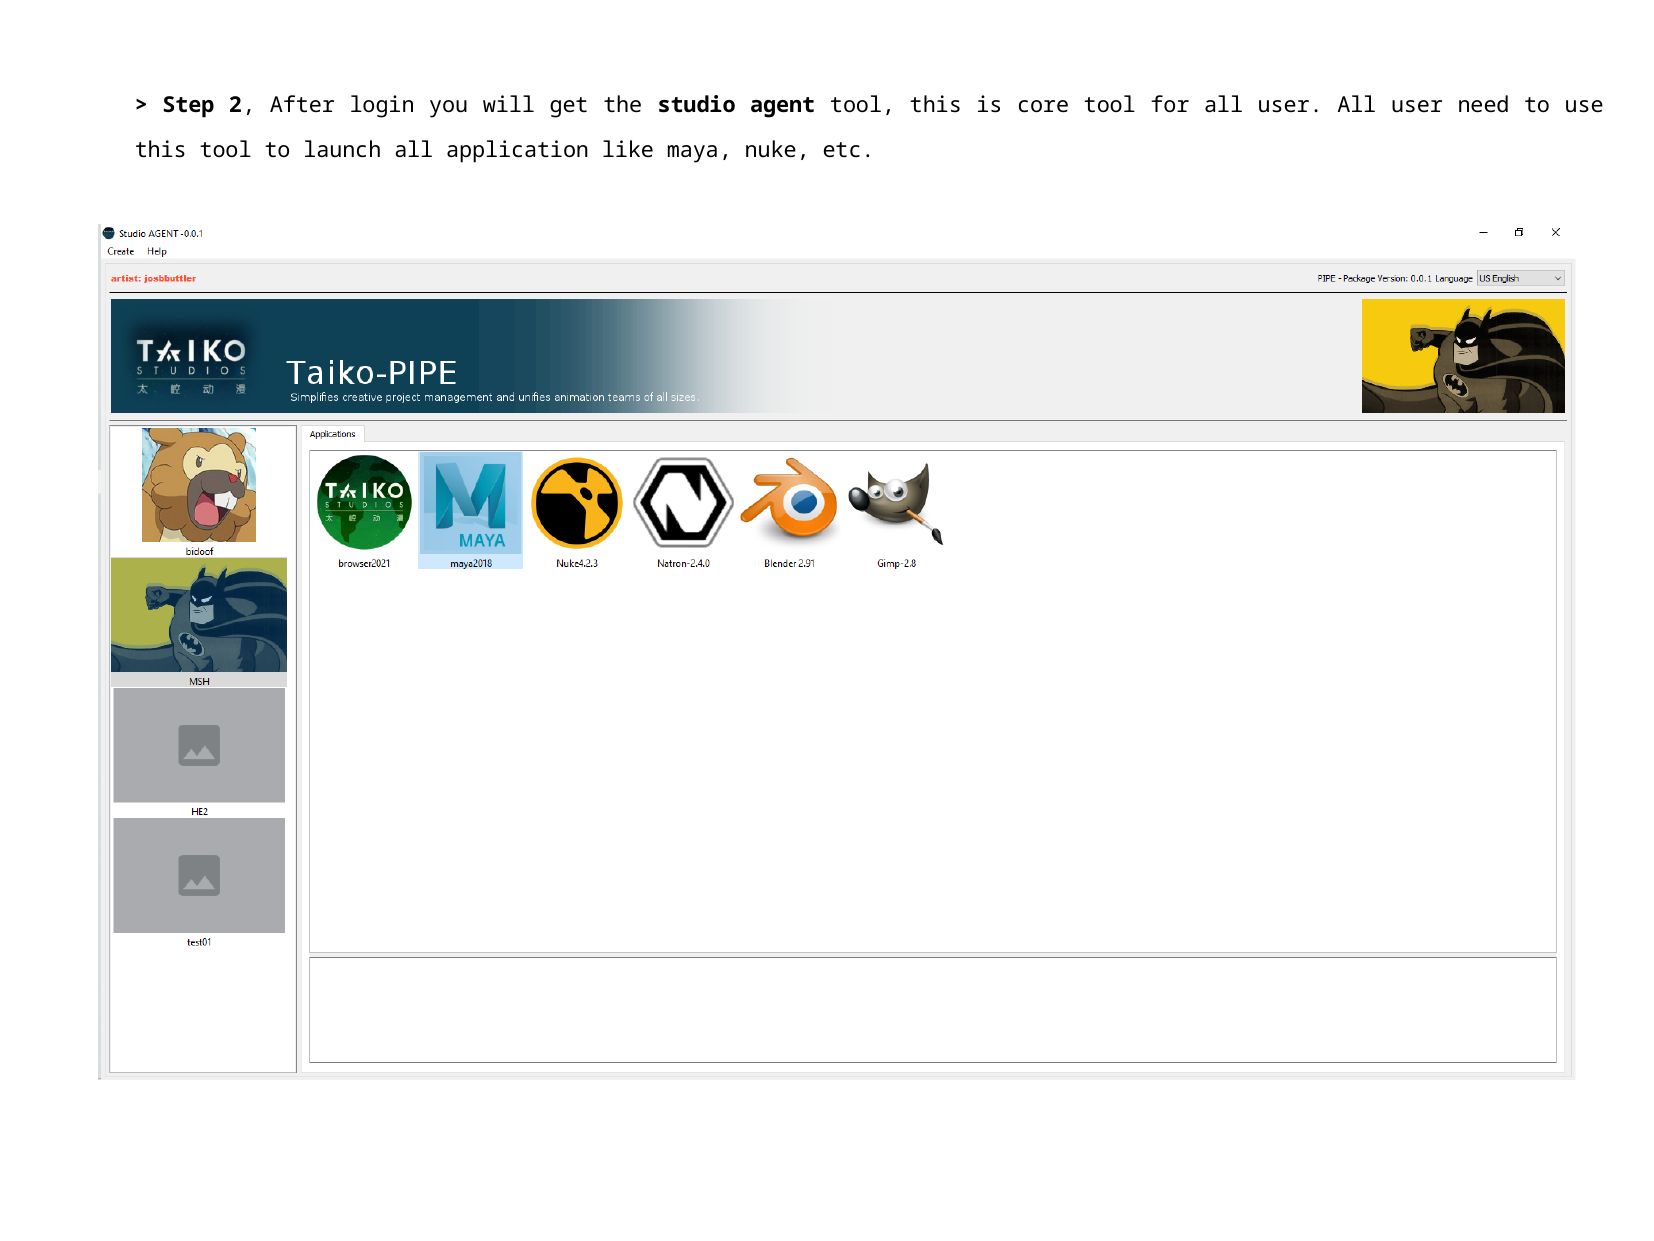

> Step 2, After login you will get the studio agent tool, this is core tool for all user. All user need to use this tool to launch all application like maya, nuke, etc.